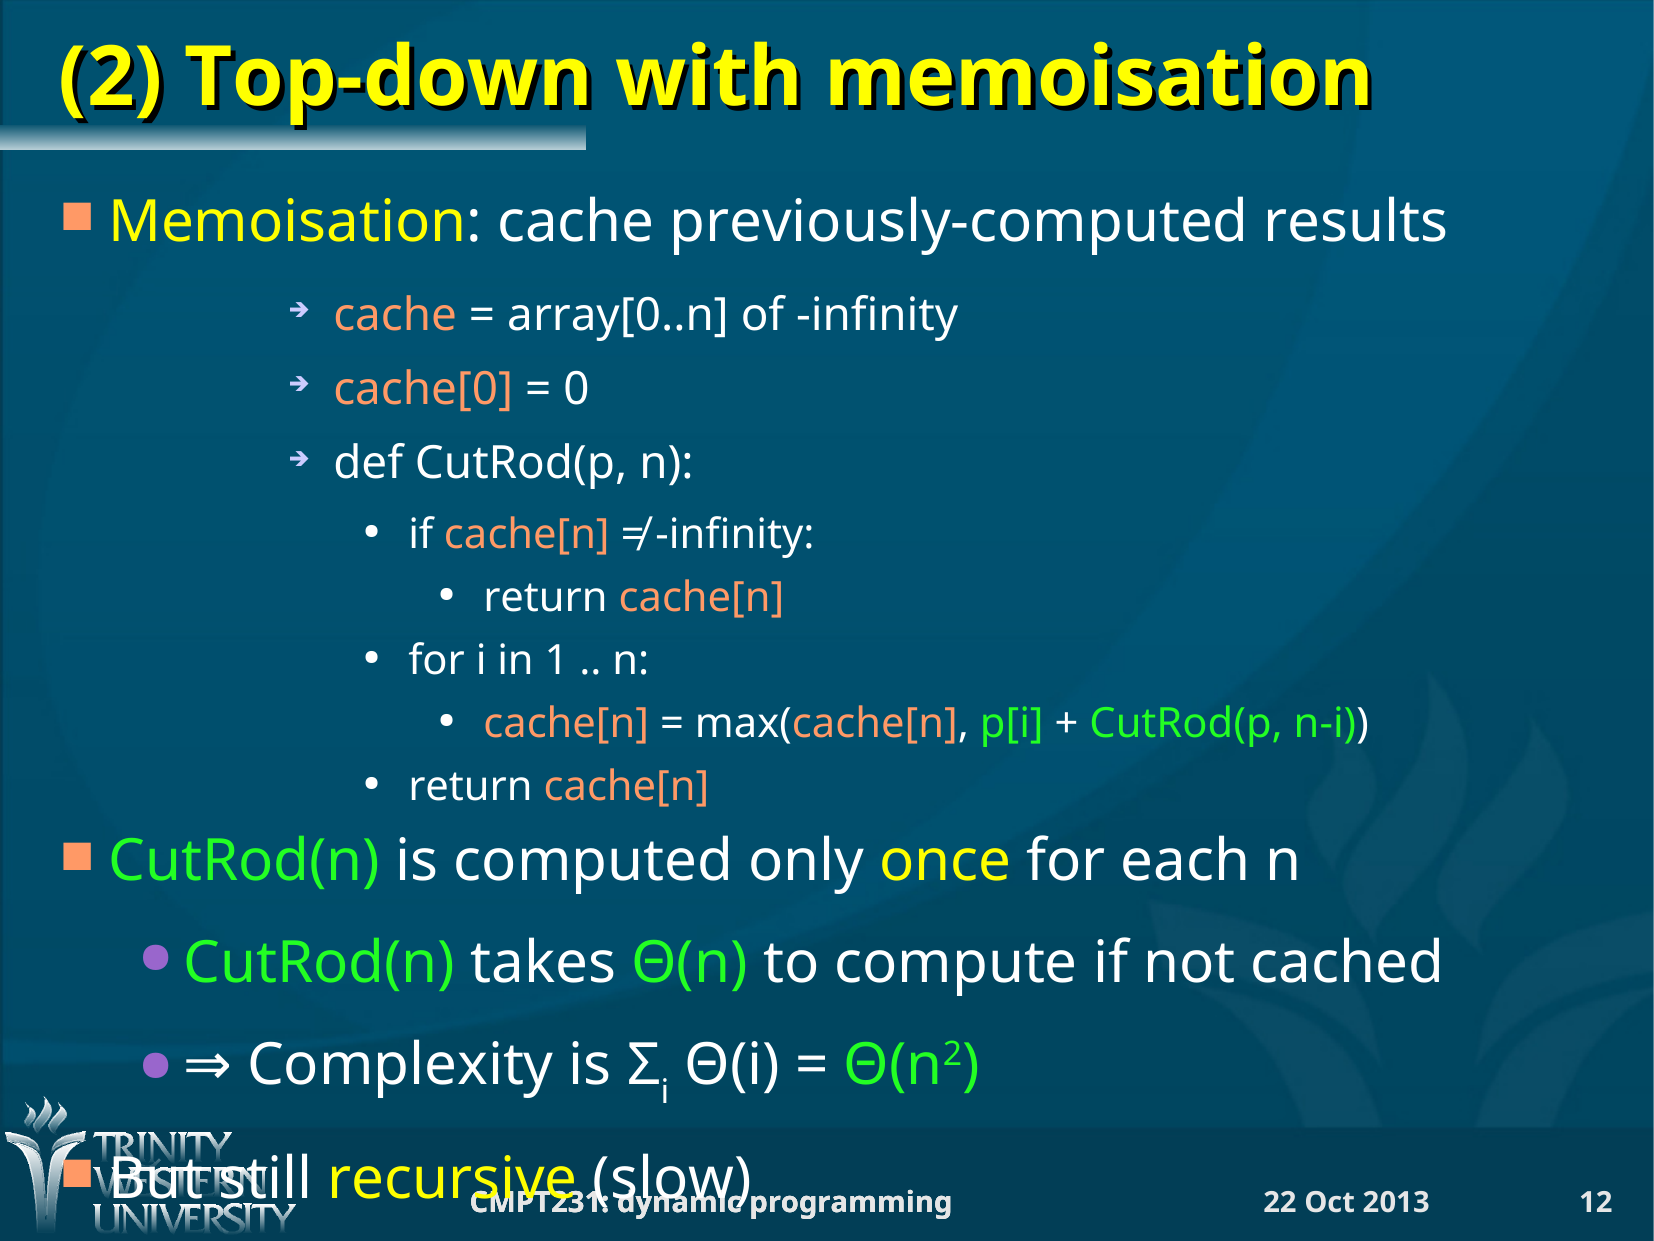

# (2) Top-down with memoisation
Memoisation: cache previously-computed results
cache = array[0..n] of -infinity
cache[0] = 0
def CutRod(p, n):
if cache[n] ≠ -infinity:
return cache[n]
for i in 1 .. n:
cache[n] = max(cache[n], p[i] + CutRod(p, n-i))
return cache[n]
CutRod(n) is computed only once for each n
CutRod(n) takes Θ(n) to compute if not cached
⇒ Complexity is Σi Θ(i) = Θ(n2)
But still recursive (slow)
CMPT231: dynamic programming
22 Oct 2013
12